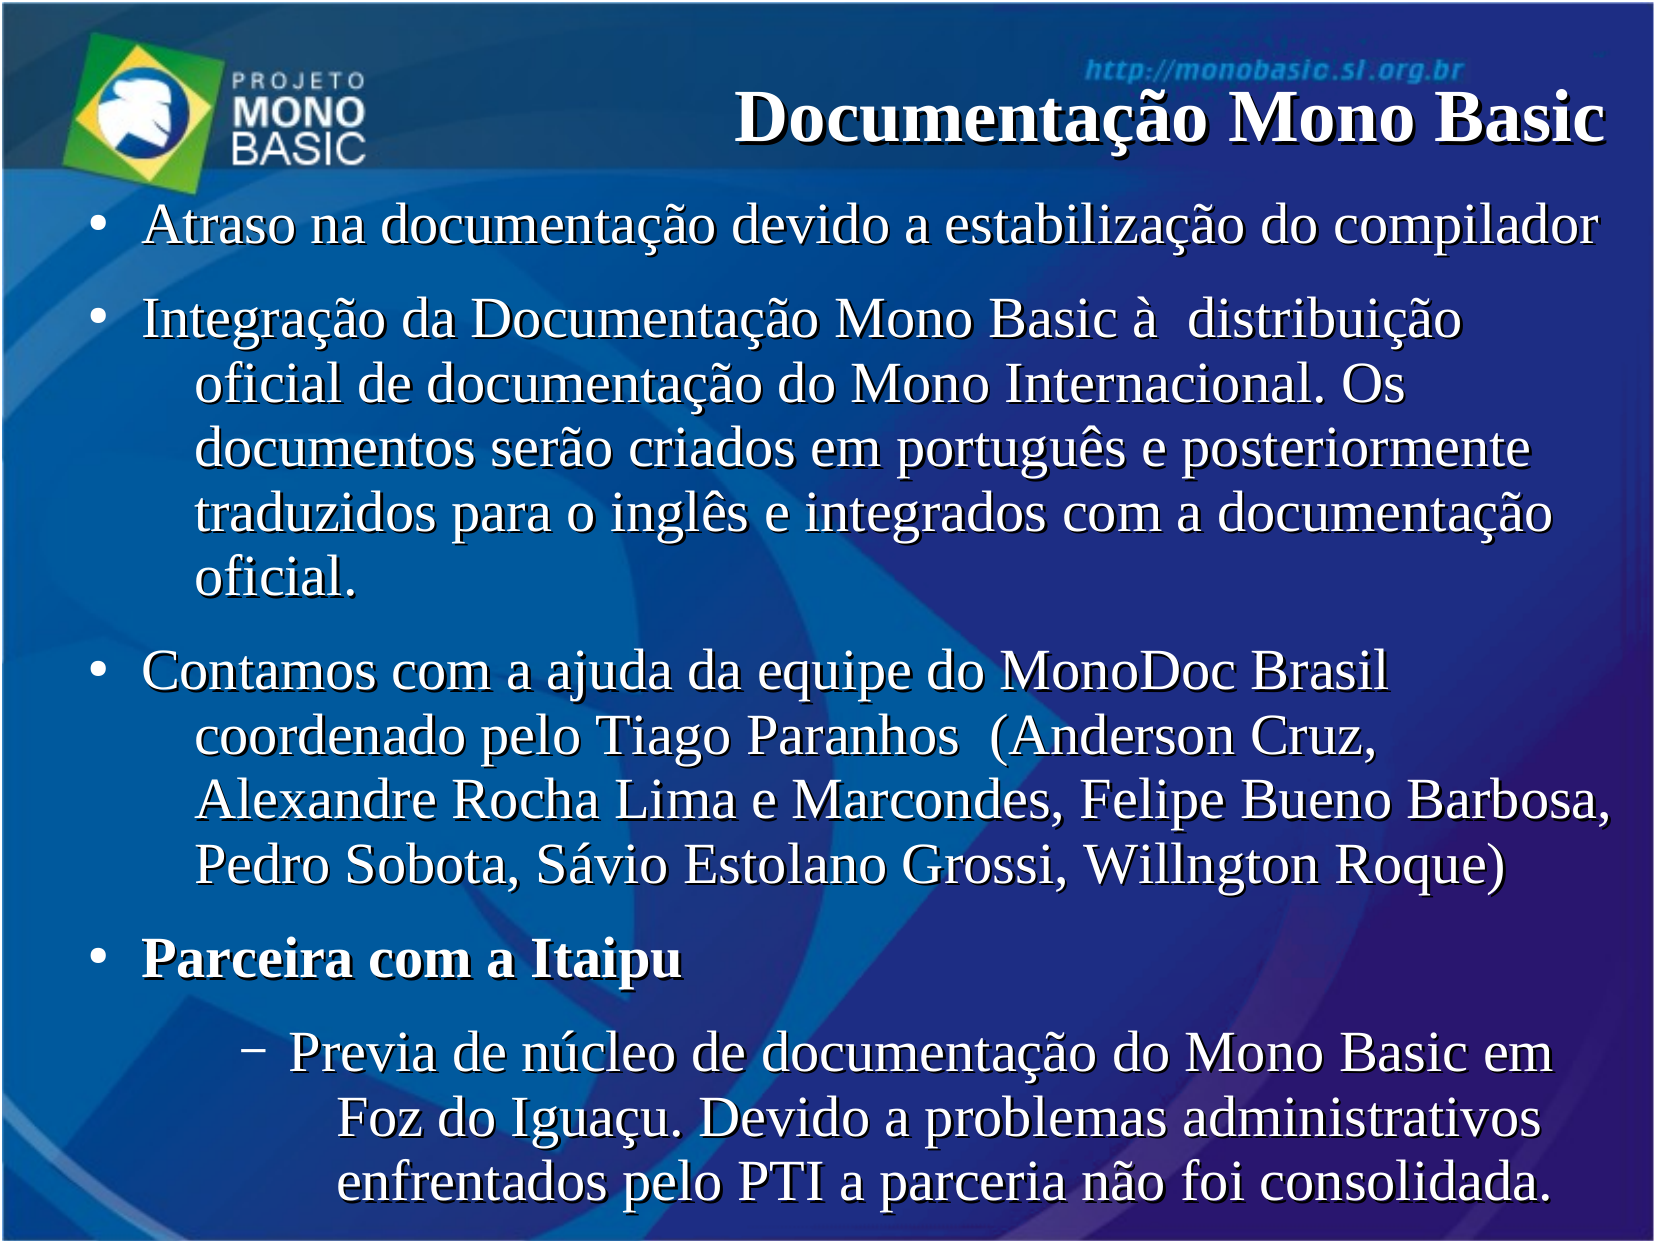

Documentação Mono Basic
# Atraso na documentação devido a estabilização do compilador
Integração da Documentação Mono Basic à distribuição oficial de documentação do Mono Internacional. Os documentos serão criados em português e posteriormente traduzidos para o inglês e integrados com a documentação oficial.
Contamos com a ajuda da equipe do MonoDoc Brasil coordenado pelo Tiago Paranhos (Anderson Cruz,
Alexandre Rocha Lima e Marcondes, Felipe Bueno Barbosa, Pedro Sobota, Sávio Estolano Grossi, Willngton Roque)
Parceira com a Itaipu
Previa de núcleo de documentação do Mono Basic em Foz do Iguaçu. Devido a problemas administrativos enfrentados pelo PTI a parceria não foi consolidada.